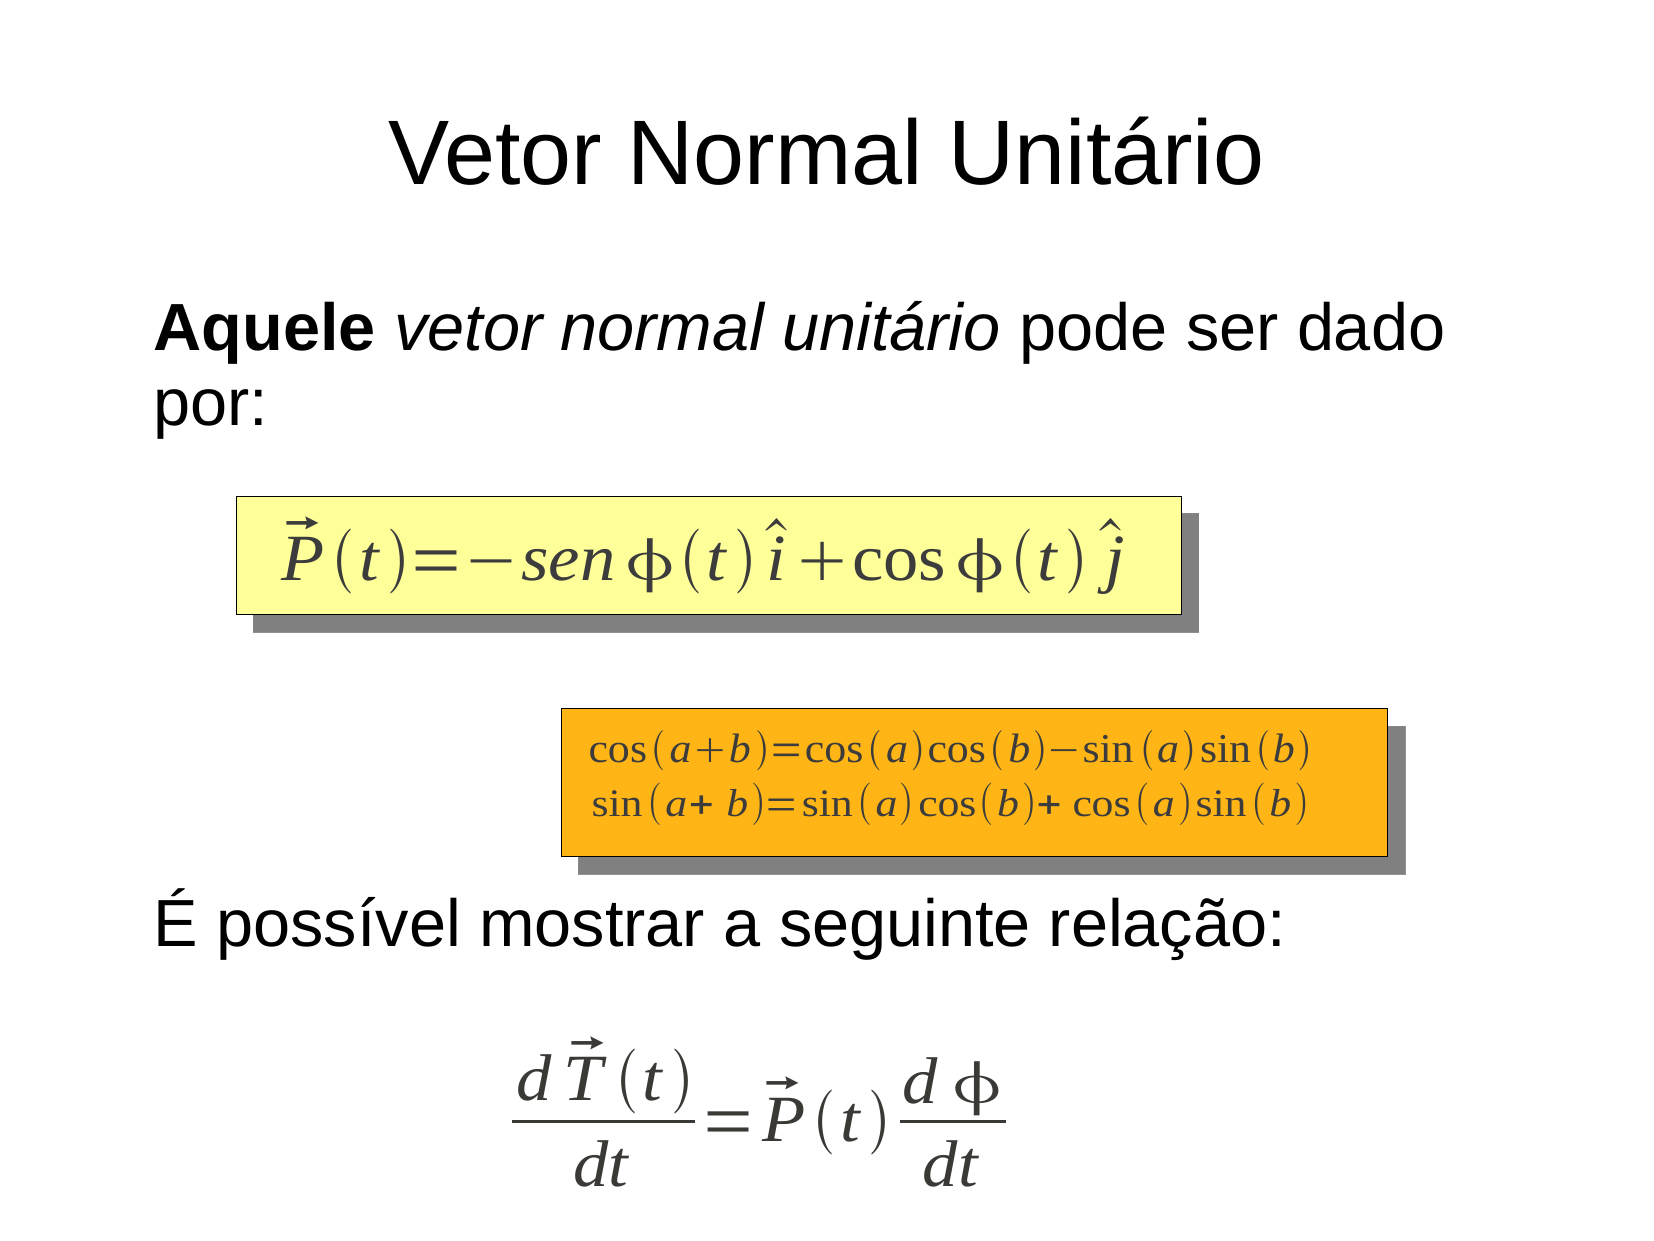

# Vetor Normal Unitário
Aquele vetor normal unitário pode ser dado por:
É possível mostrar a seguinte relação: